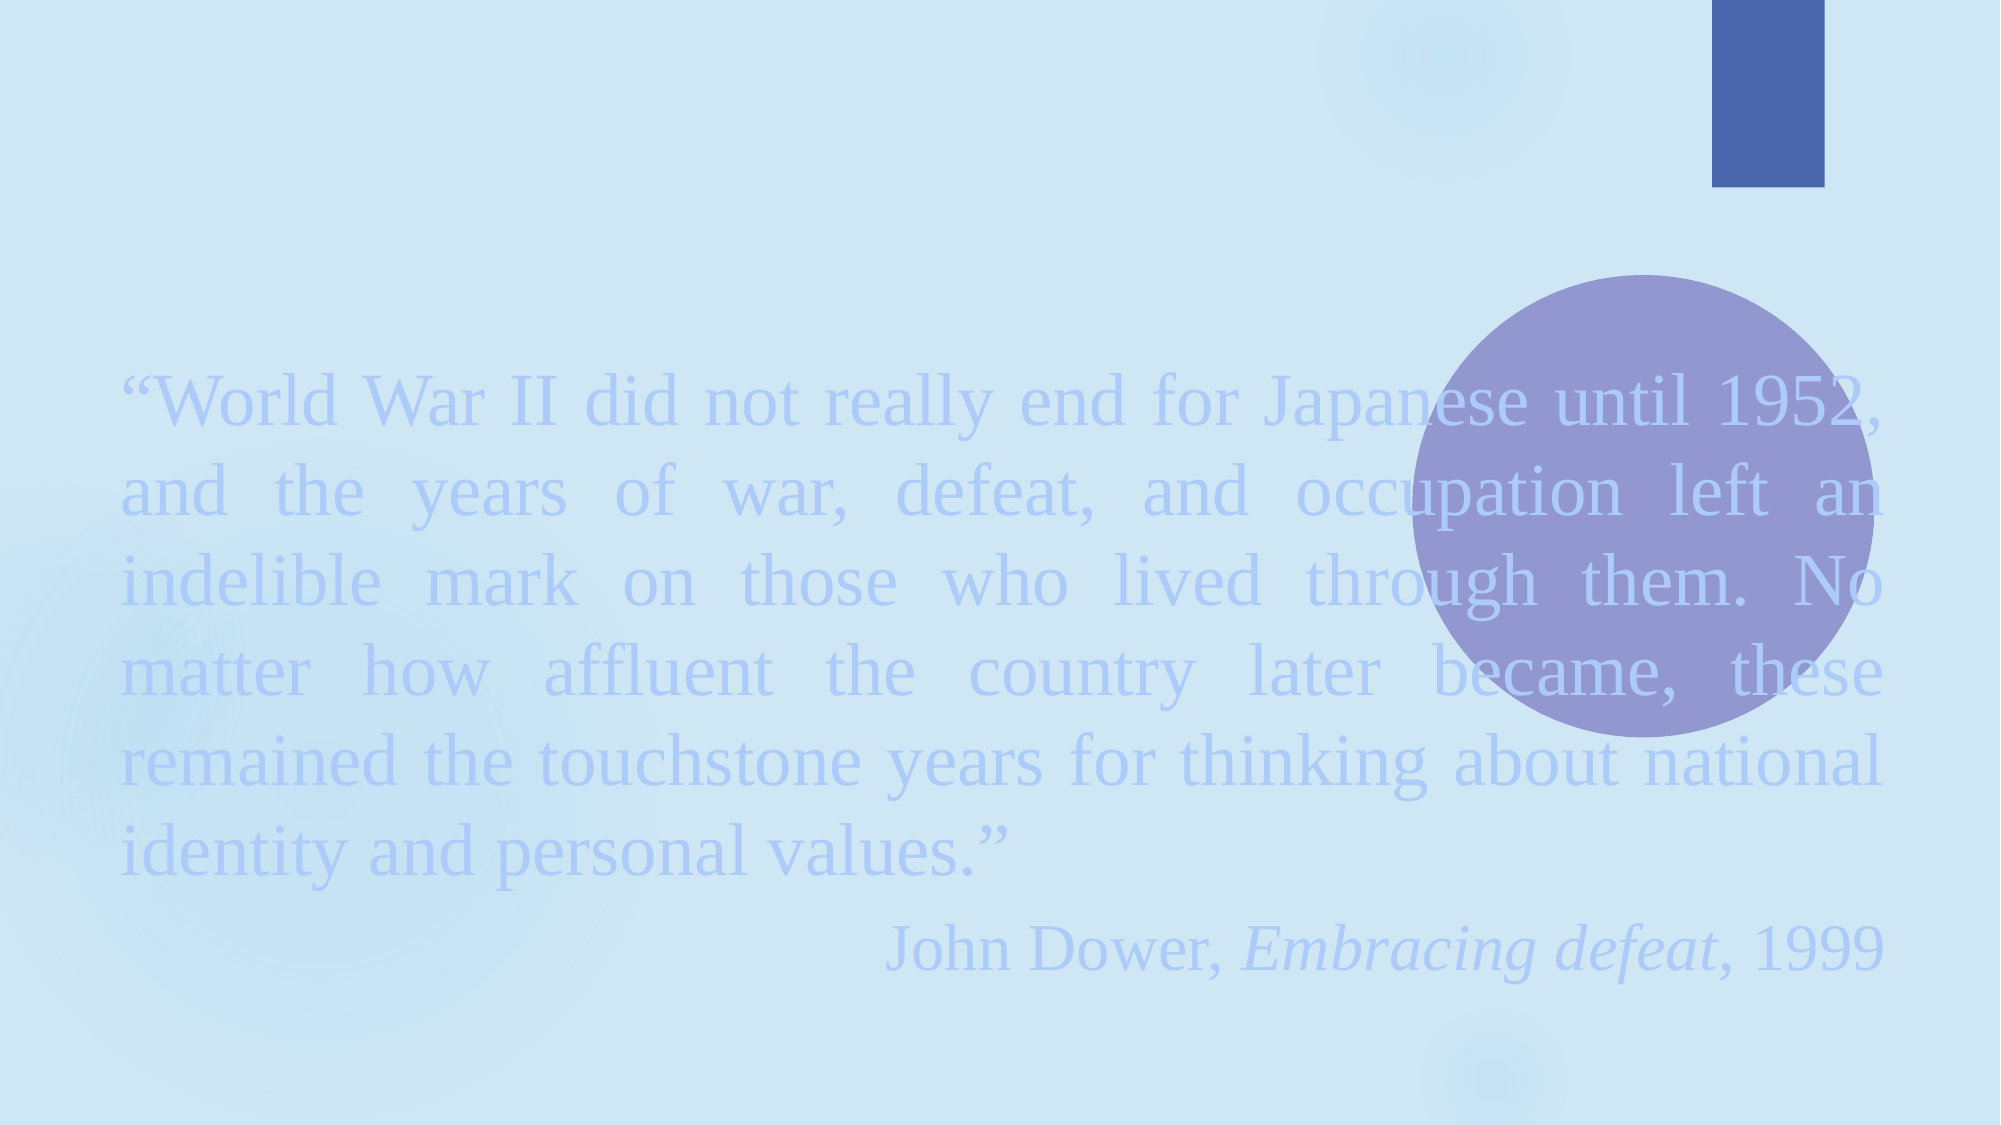

# “World War II did not really end for Japanese until 1952, and the years of war, defeat, and occupation left an indelible mark on those who lived through them. No matter how affluent the country later became, these remained the touchstone years for thinking about national identity and personal values.”
John Dower, Embracing defeat, 1999